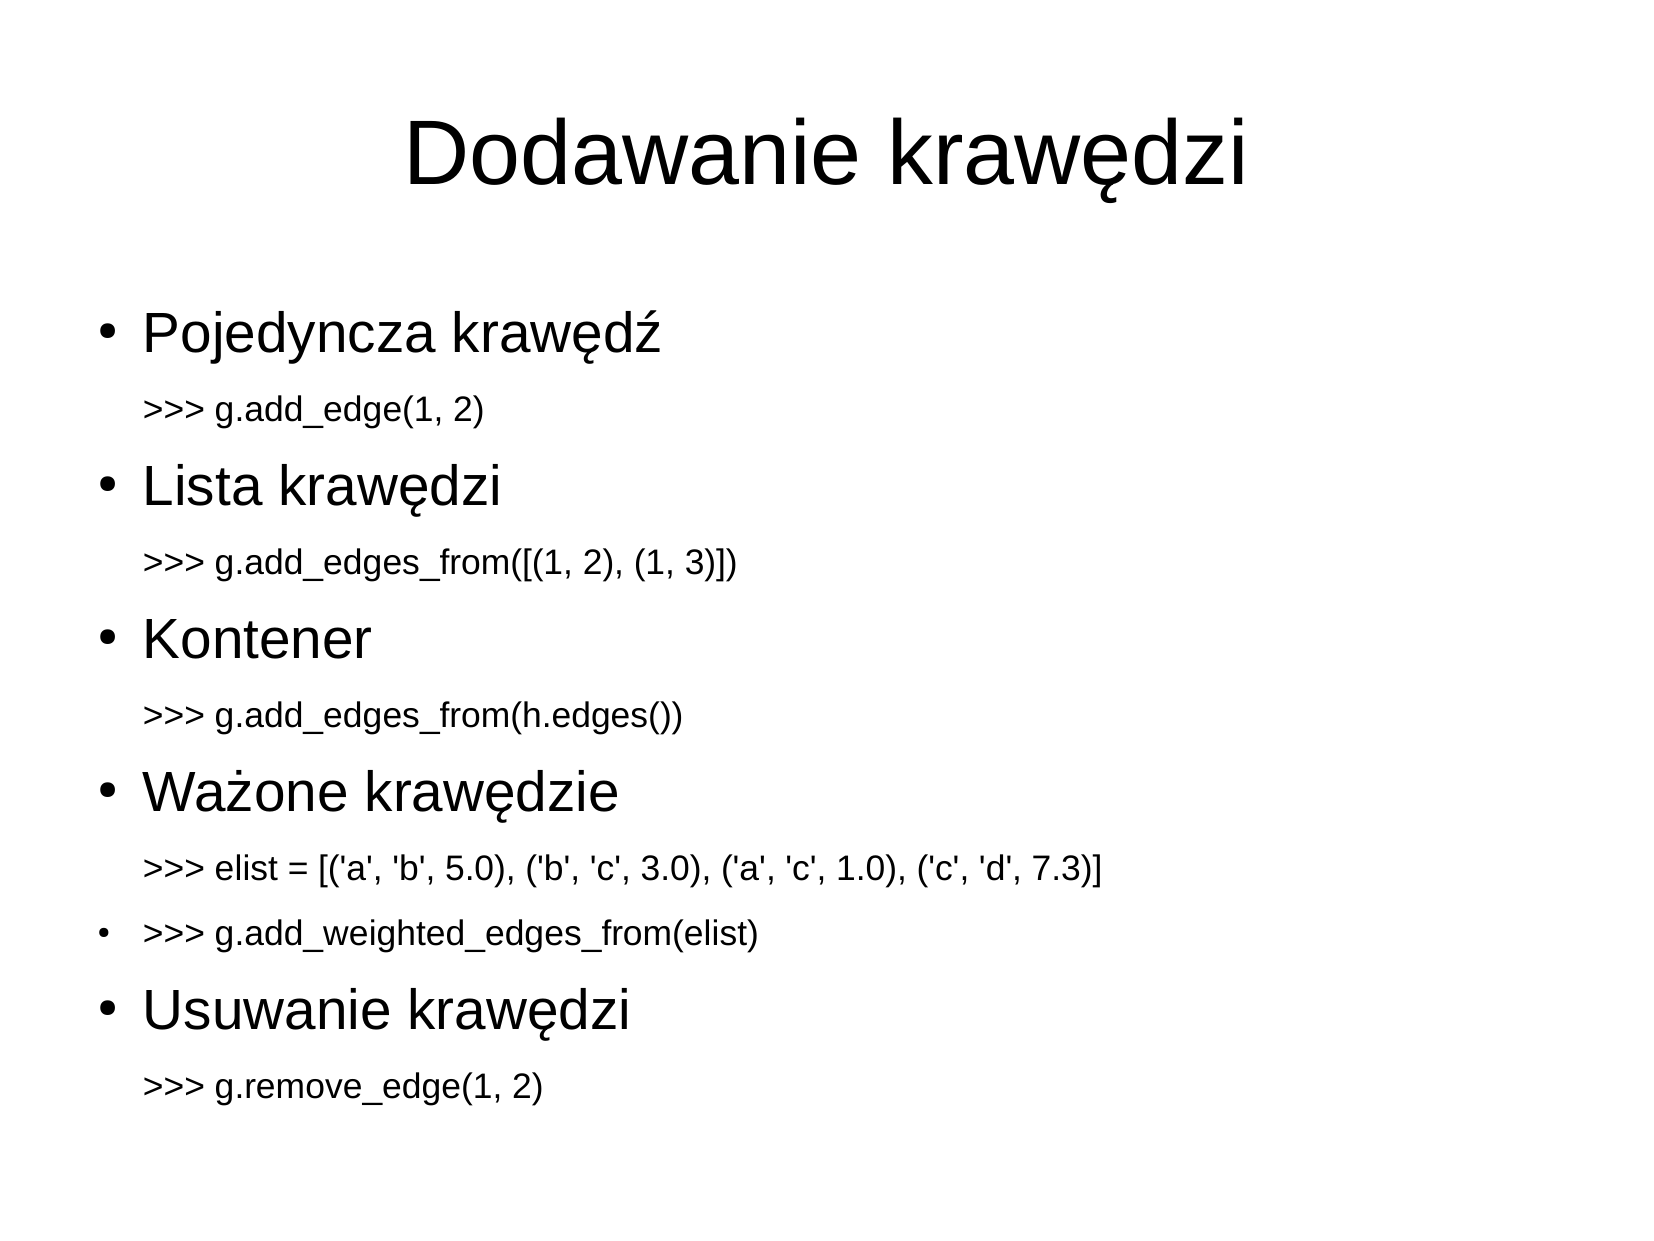

# Dodawanie krawędzi
Pojedyncza krawędź
>>> g.add_edge(1, 2)
Lista krawędzi
>>> g.add_edges_from([(1, 2), (1, 3)])
Kontener
>>> g.add_edges_from(h.edges())
Ważone krawędzie
>>> elist = [('a', 'b', 5.0), ('b', 'c', 3.0), ('a', 'c', 1.0), ('c', 'd', 7.3)]
>>> g.add_weighted_edges_from(elist)
Usuwanie krawędzi
>>> g.remove_edge(1, 2)